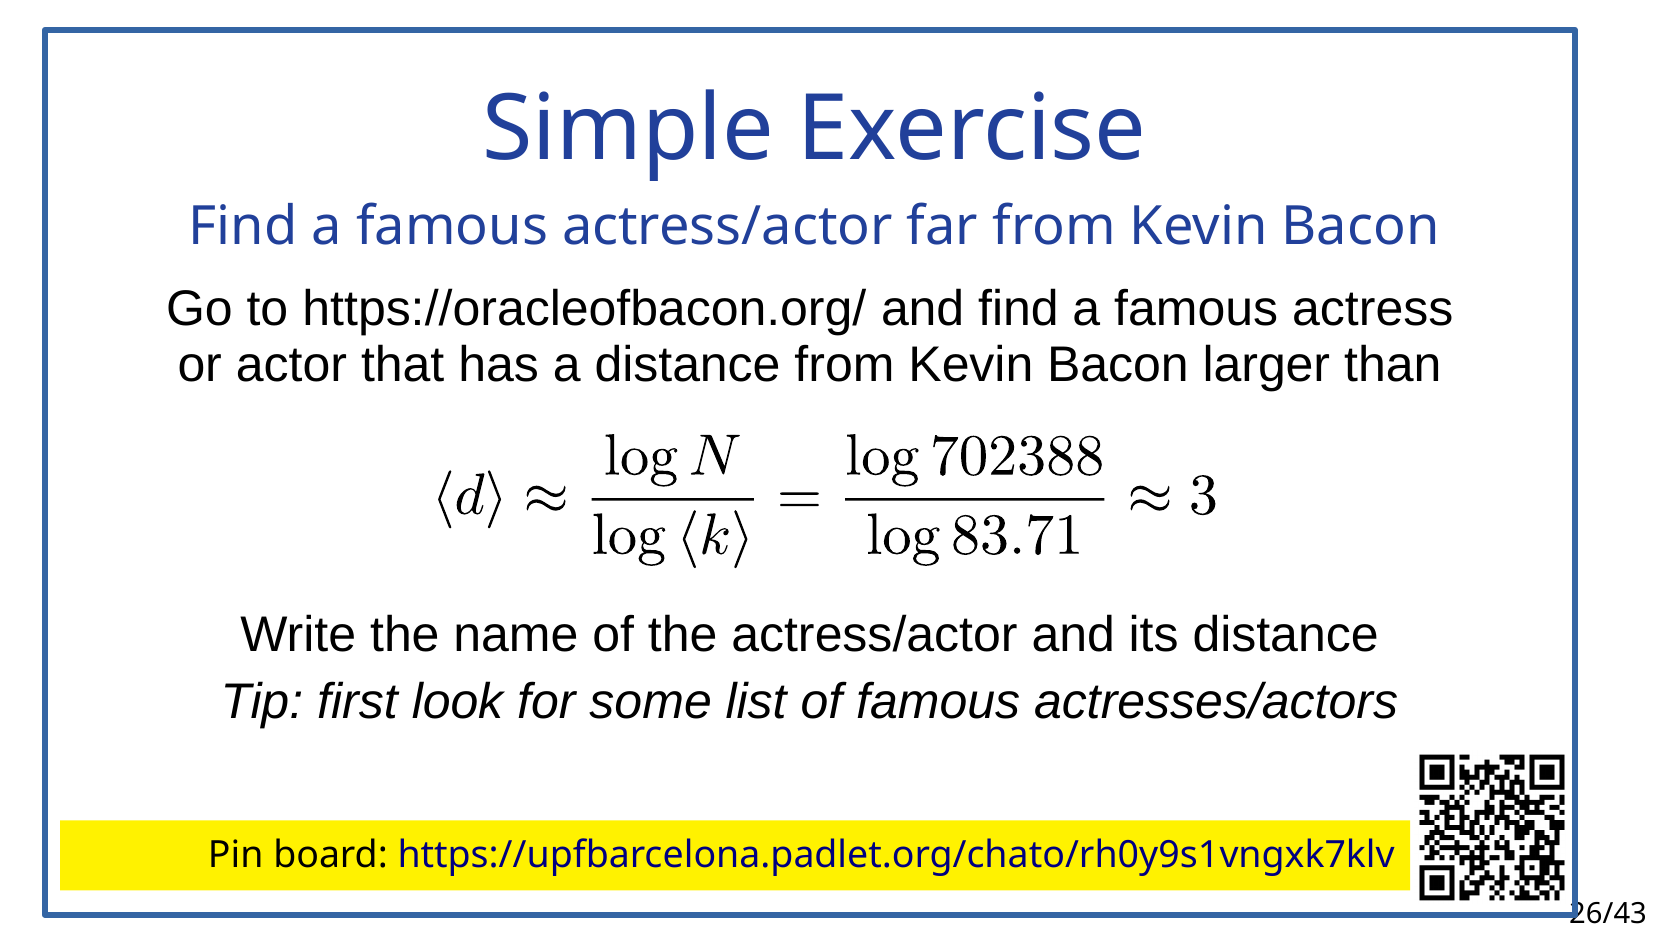

# Simple Exercise Find a famous actress/actor far from Kevin Bacon
Go to https://oracleofbacon.org/ and find a famous actress or actor that has a distance from Kevin Bacon larger than
Write the name of the actress/actor and its distance
Tip: first look for some list of famous actresses/actors
Pin board: https://upfbarcelona.padlet.org/chato/rh0y9s1vngxk7klv
26